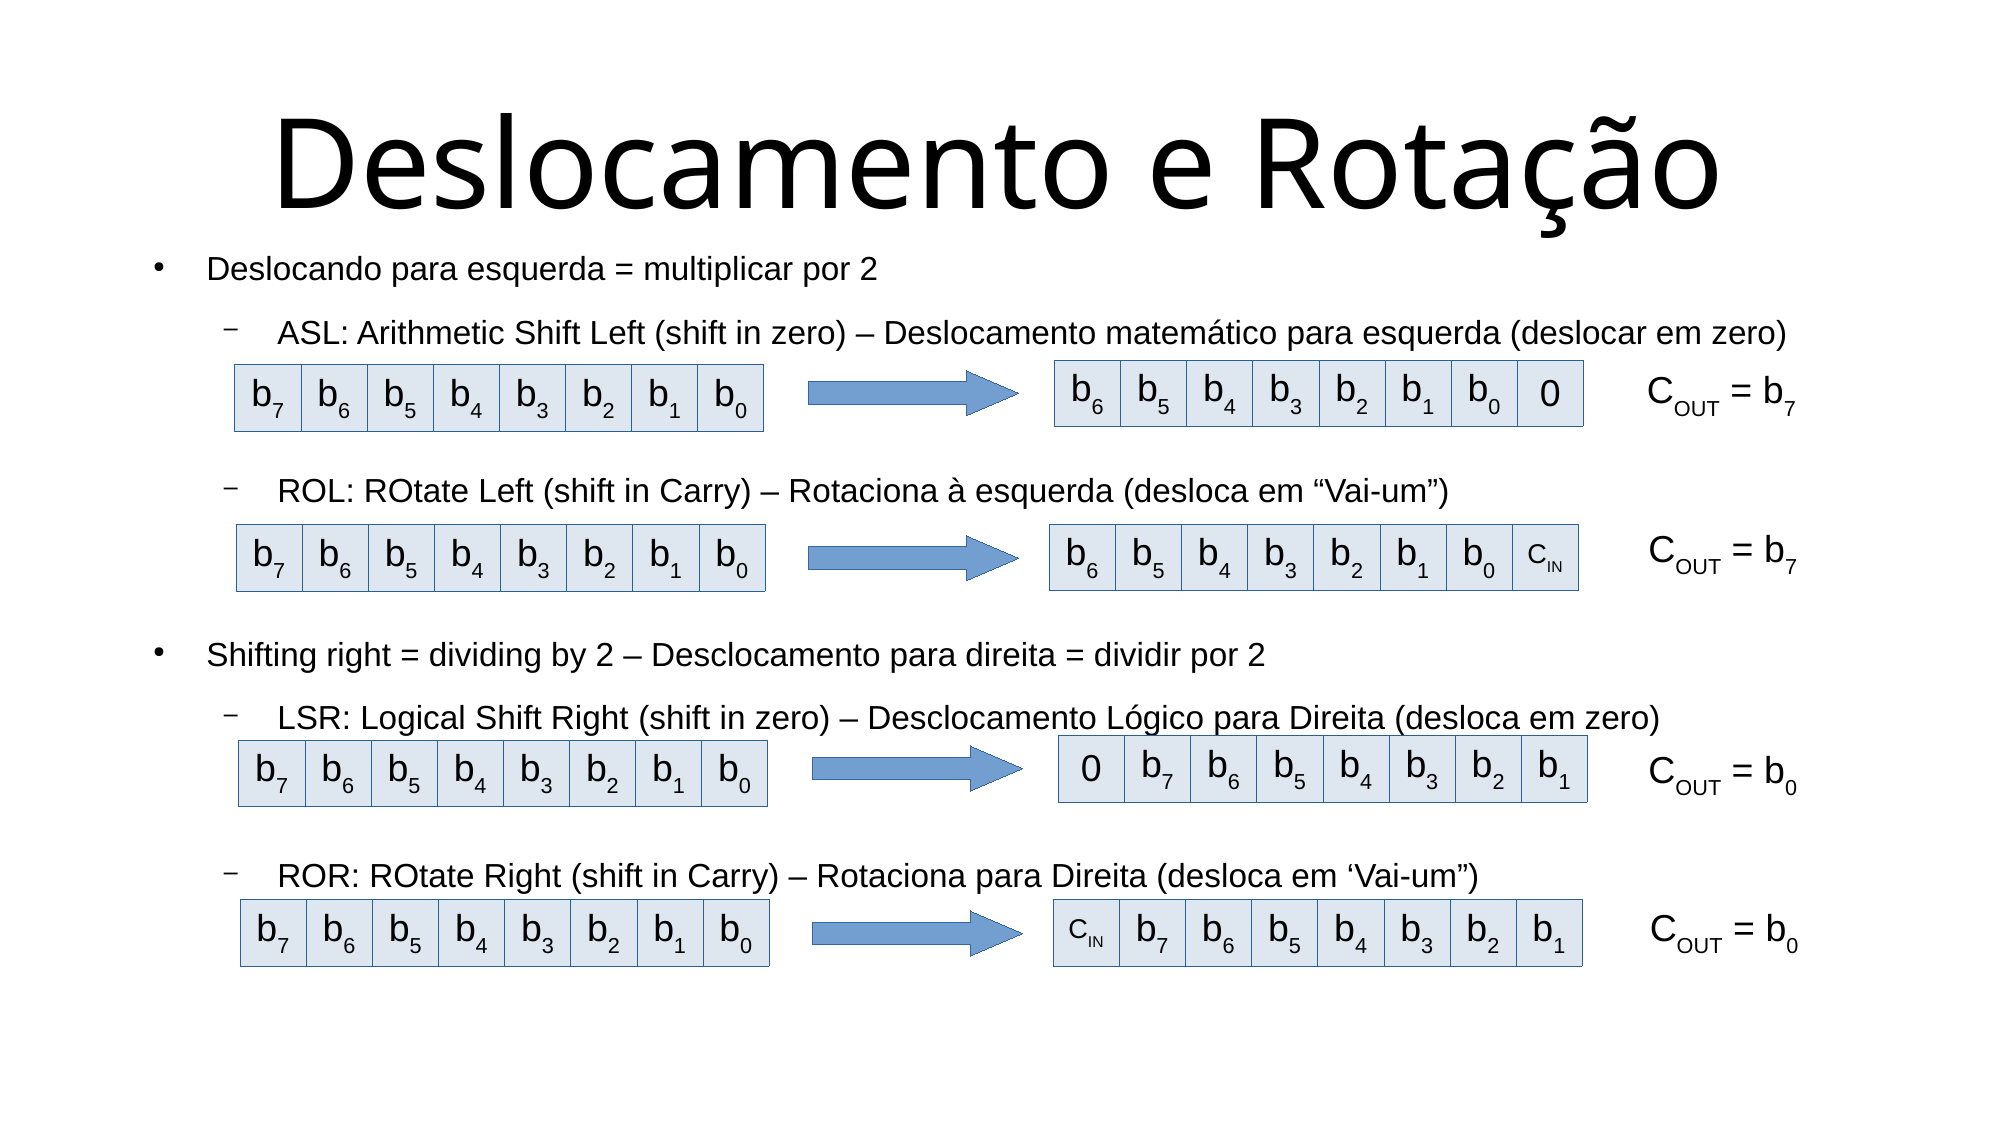

Deslocamento e Rotação
# Deslocando para esquerda = multiplicar por 2
ASL: Arithmetic Shift Left (shift in zero) – Deslocamento matemático para esquerda (deslocar em zero)
ROL: ROtate Left (shift in Carry) – Rotaciona à esquerda (desloca em “Vai-um”)
Shifting right = dividing by 2 – Desclocamento para direita = dividir por 2
LSR: Logical Shift Right (shift in zero) – Desclocamento Lógico para Direita (desloca em zero)
ROR: ROtate Right (shift in Carry) – Rotaciona para Direita (desloca em ‘Vai-um”)
| b6 | b5 | b4 | b3 | b2 | b1 | b0 | 0 |
| --- | --- | --- | --- | --- | --- | --- | --- |
COUT = b7
| b7 | b6 | b5 | b4 | b3 | b2 | b1 | b0 |
| --- | --- | --- | --- | --- | --- | --- | --- |
COUT = b7
| b6 | b5 | b4 | b3 | b2 | b1 | b0 | CIN |
| --- | --- | --- | --- | --- | --- | --- | --- |
| b7 | b6 | b5 | b4 | b3 | b2 | b1 | b0 |
| --- | --- | --- | --- | --- | --- | --- | --- |
| 0 | b7 | b6 | b5 | b4 | b3 | b2 | b1 |
| --- | --- | --- | --- | --- | --- | --- | --- |
| b7 | b6 | b5 | b4 | b3 | b2 | b1 | b0 |
| --- | --- | --- | --- | --- | --- | --- | --- |
COUT = b0
| CIN | b7 | b6 | b5 | b4 | b3 | b2 | b1 |
| --- | --- | --- | --- | --- | --- | --- | --- |
| b7 | b6 | b5 | b4 | b3 | b2 | b1 | b0 |
| --- | --- | --- | --- | --- | --- | --- | --- |
COUT = b0